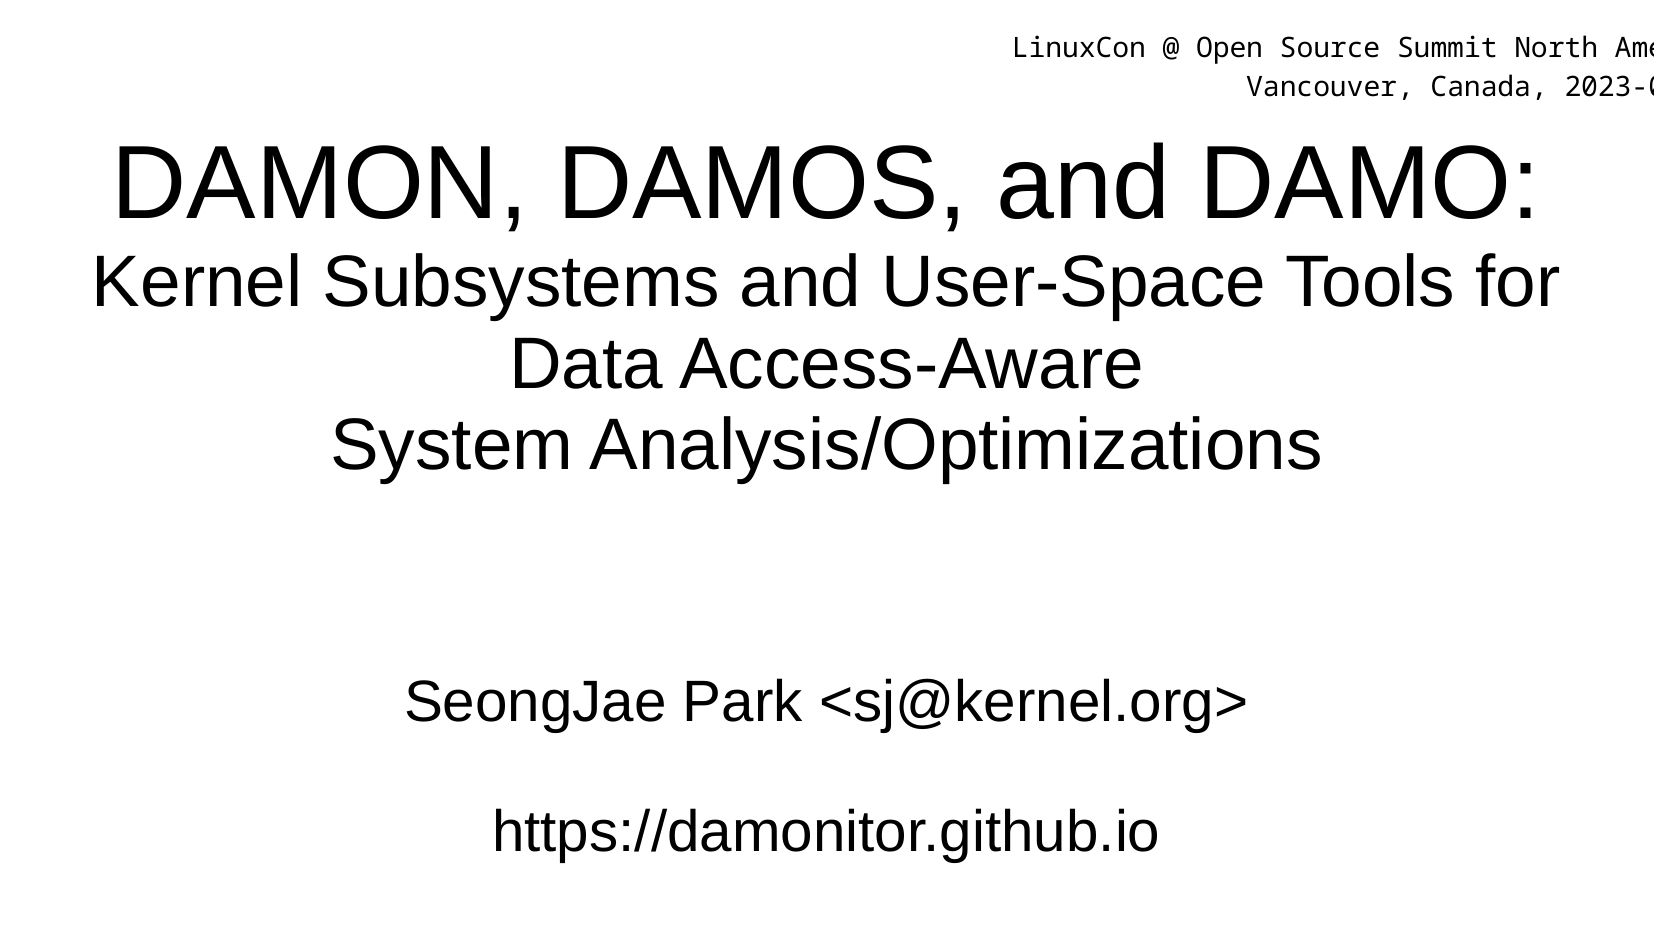

# DAMON, DAMOS, and DAMO: Kernel Subsystems and User-Space Tools for Data Access-Aware System Analysis/Optimizations
SeongJae Park <sj@kernel.org>
https://damonitor.github.io
LinuxCon @ Open Source Summit North America
Vancouver, Canada, 2023-05-12